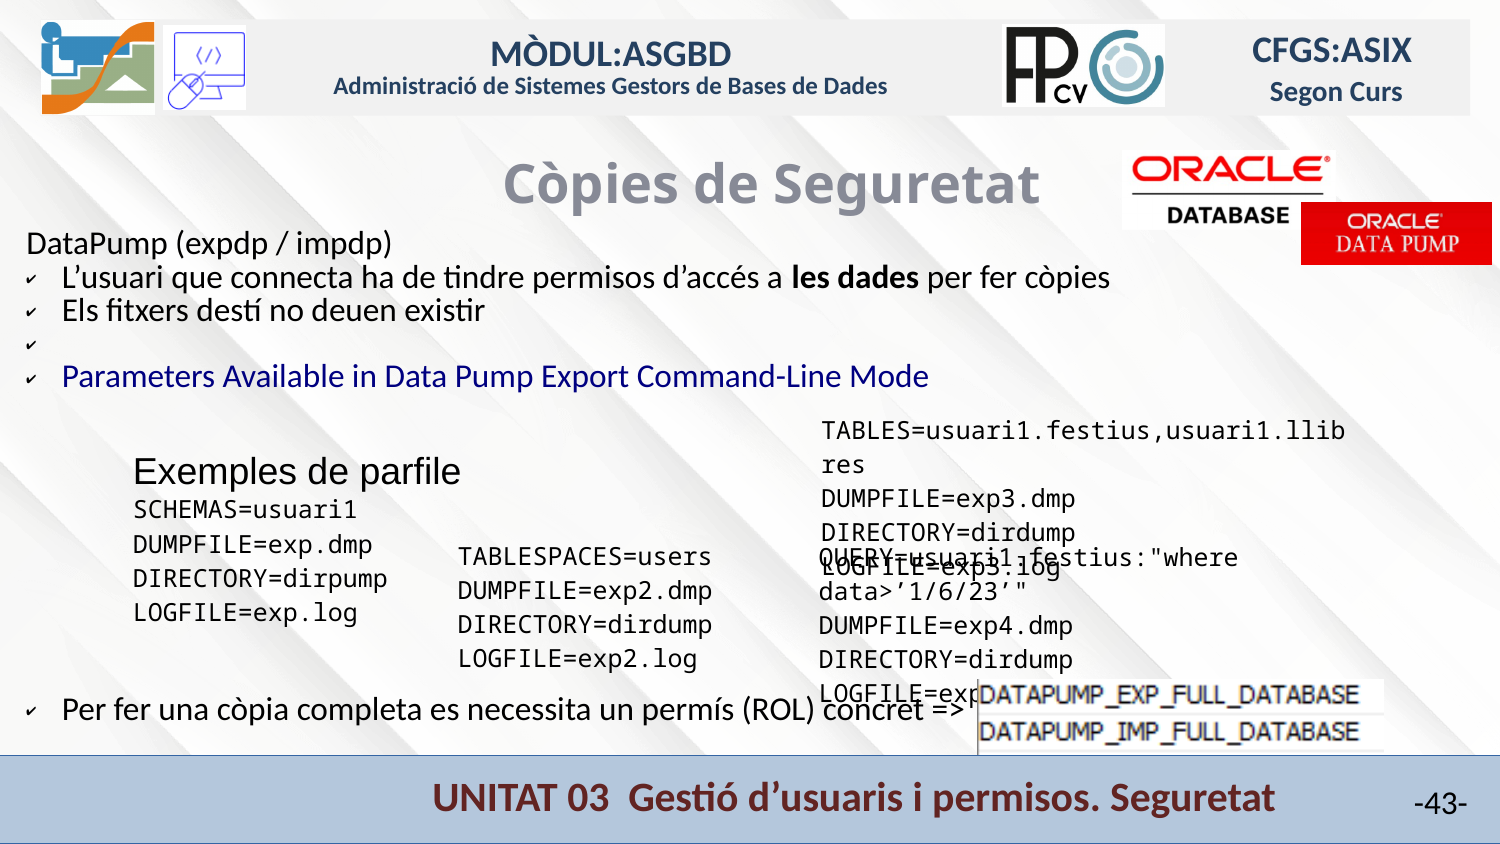

# Còpies de Seguretat
DataPump (expdp / impdp)
L’usuari que connecta ha de tindre permisos d’accés a les dades per fer còpies
Els fitxers destí no deuen existir
Parameters Available in Data Pump Export Command-Line Mode
Per fer una còpia completa es necessita un permís (ROL) concret =>
TABLES=usuari1.festius,usuari1.llibres
DUMPFILE=exp3.dmp
DIRECTORY=dirdump
LOGFILE=exp3.log
Exemples de parfile
SCHEMAS=usuari1
DUMPFILE=exp.dmp
DIRECTORY=dirpump
LOGFILE=exp.log
TABLESPACES=users
DUMPFILE=exp2.dmp
DIRECTORY=dirdump
LOGFILE=exp2.log
QUERY=usuari1.festius:"where data>’1/6/23’"
DUMPFILE=exp4.dmp
DIRECTORY=dirdump
LOGFILE=exp4.log